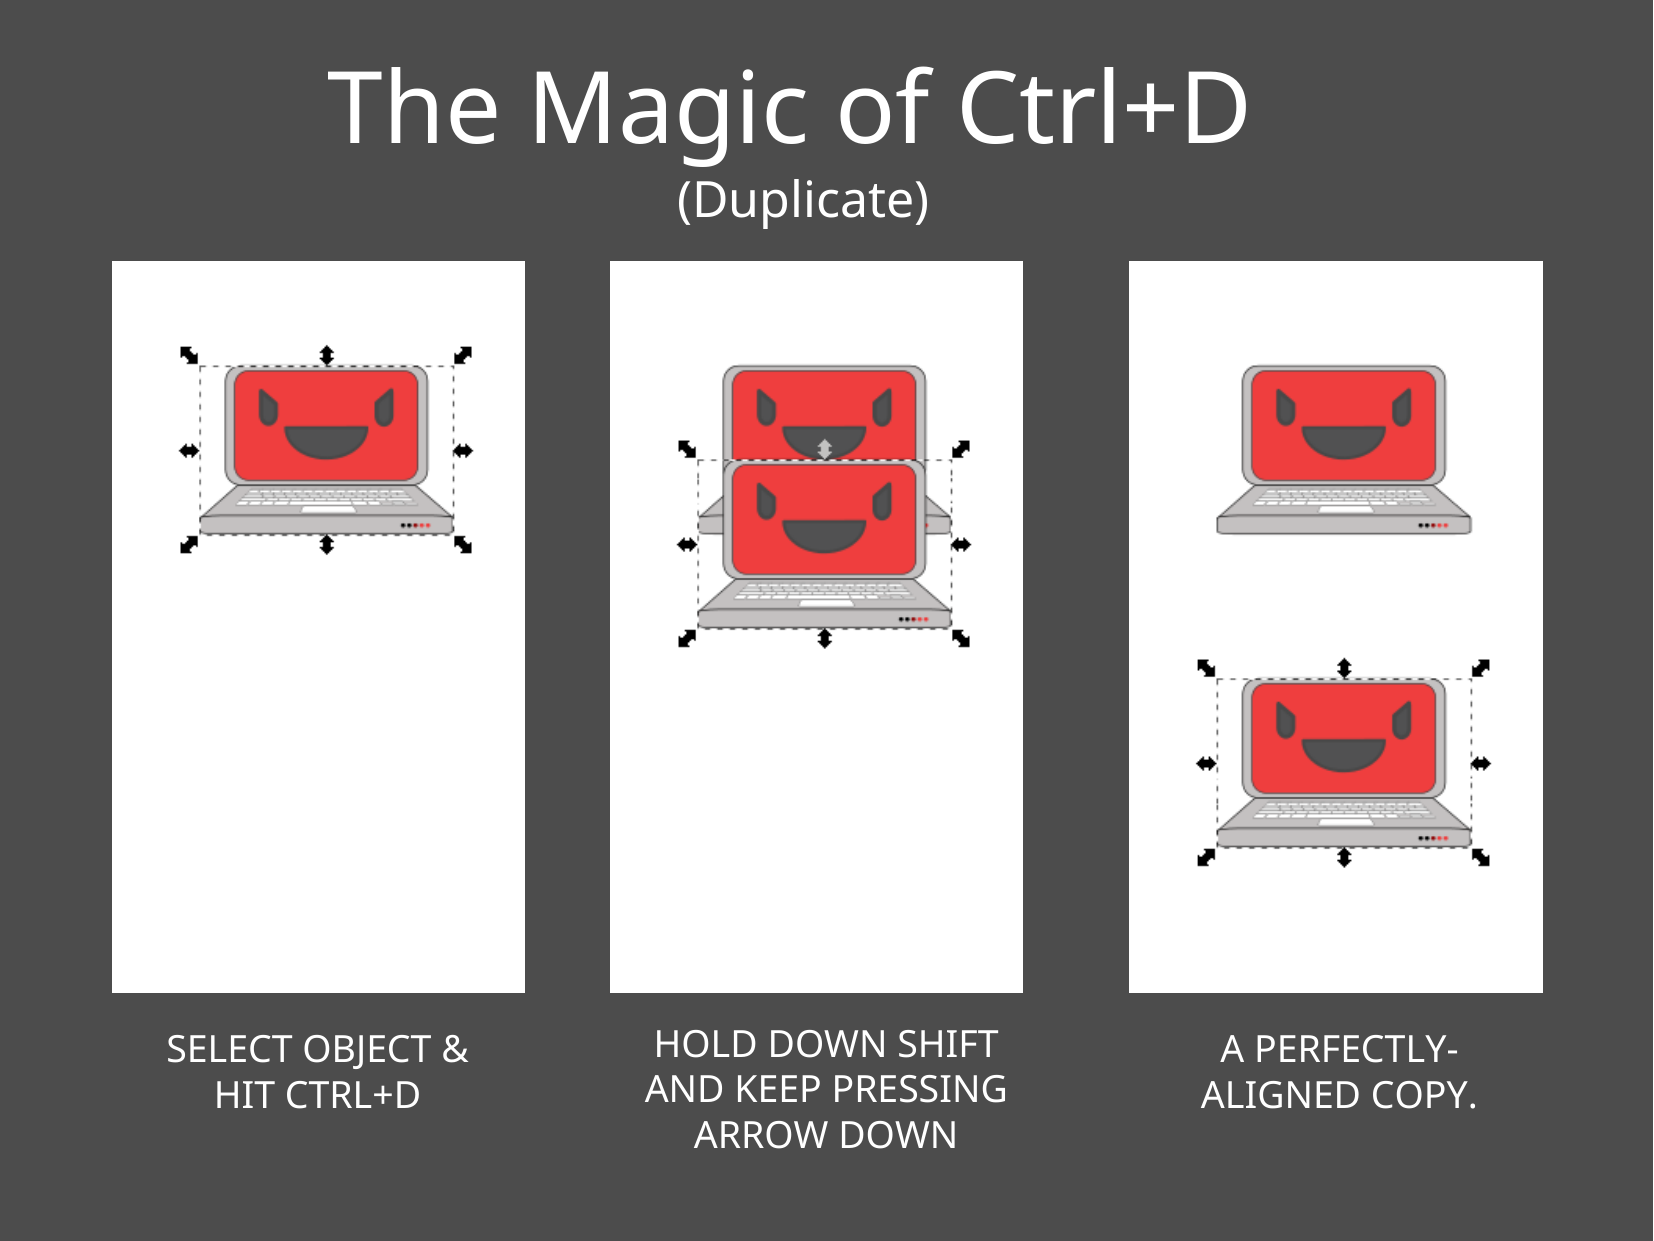

# The Magic of Ctrl+D (Duplicate)
HOLD DOWN SHIFT
AND KEEP PRESSING
ARROW DOWN
SELECT OBJECT &
HIT CTRL+D
A PERFECTLY-ALIGNED COPY.